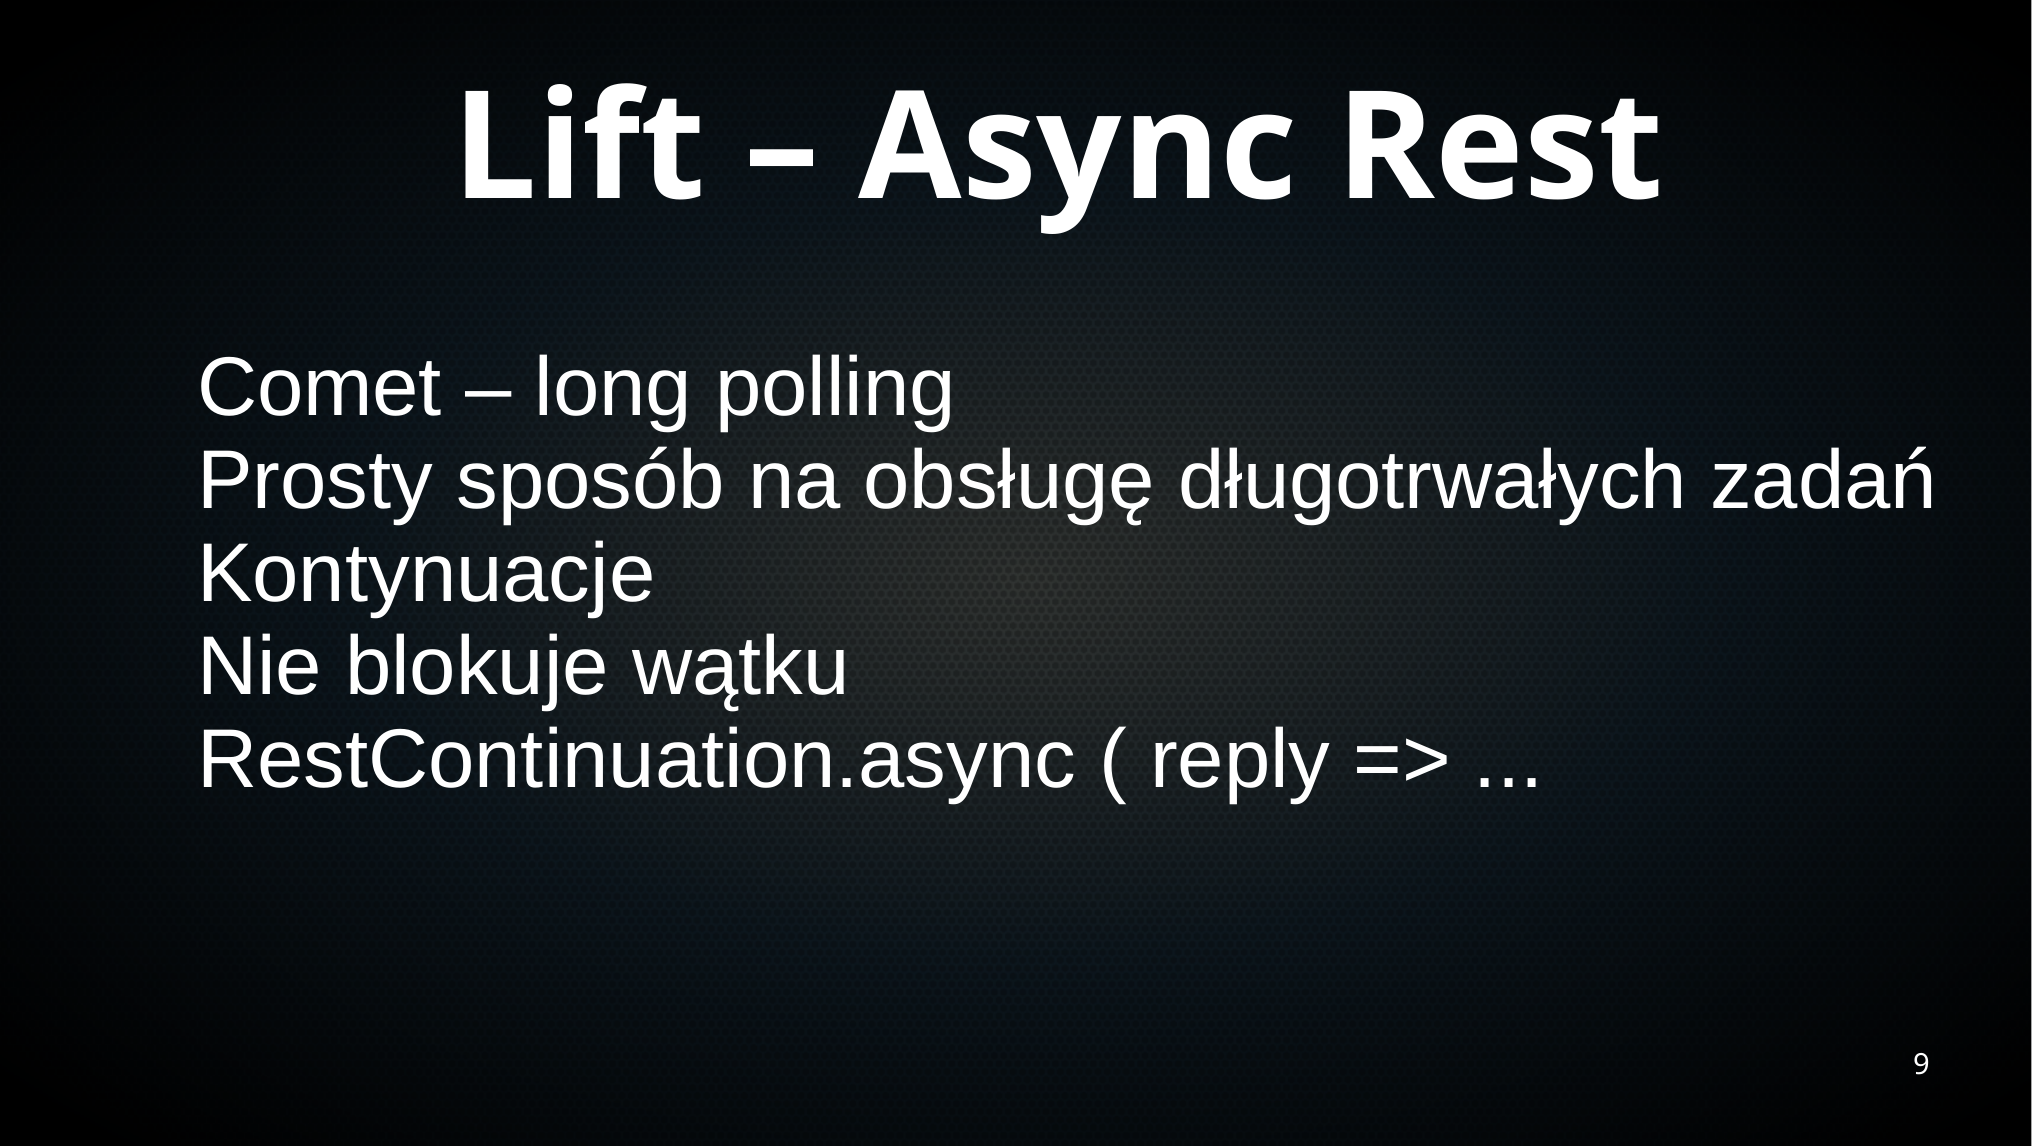

# Lift – Async Rest
Comet – long polling
Prosty sposób na obsługę długotrwałych zadań
Kontynuacje
Nie blokuje wątku
RestContinuation.async ( reply => ...
9